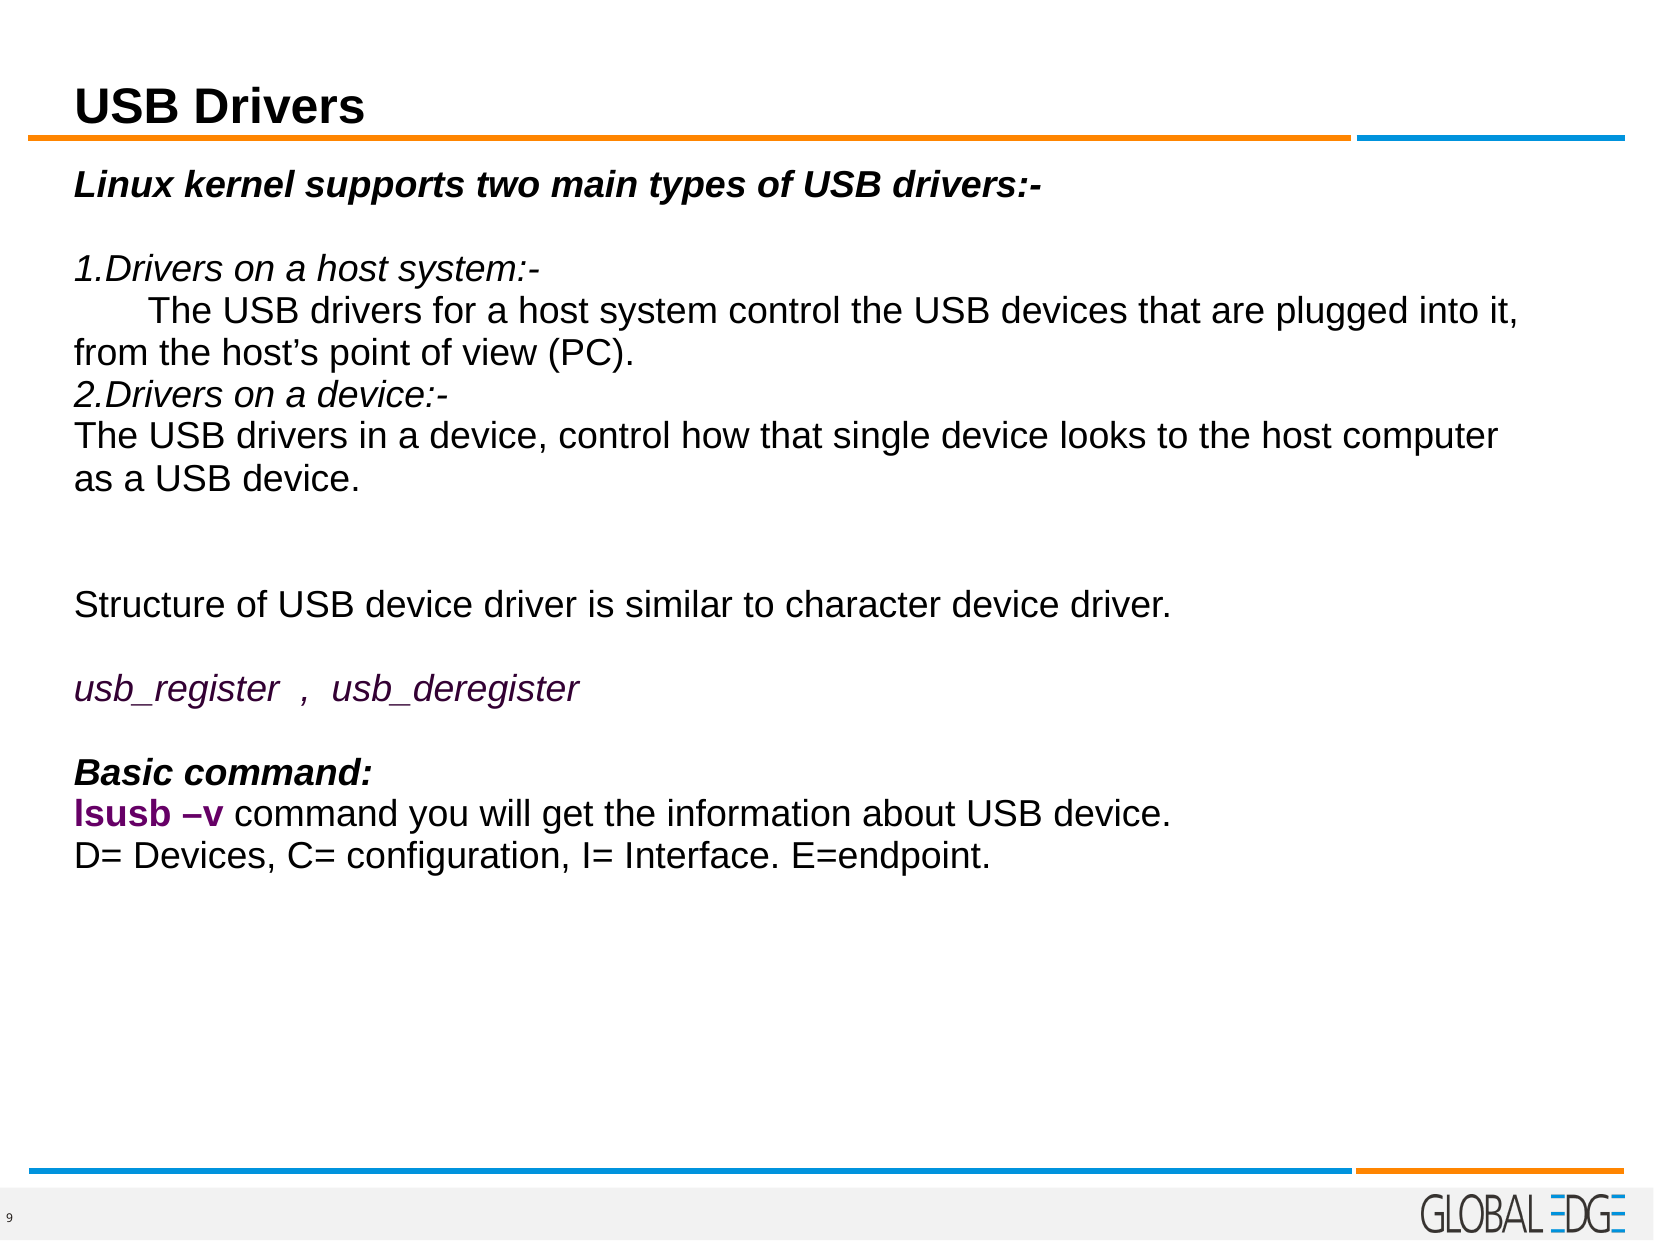

USB Drivers
Linux kernel supports two main types of USB drivers:-
1.Drivers on a host system:-
	The USB drivers for a host system control the USB devices that are plugged into it, from the host’s point of view (PC).
2.Drivers on a device:-
The USB drivers in a device, control how that single device looks to the host computer as a USB device.
Structure of USB device driver is similar to character device driver.
usb_register , usb_deregister
Basic command:
lsusb –v command you will get the information about USB device.
D= Devices, C= configuration, I= Interface. E=endpoint.